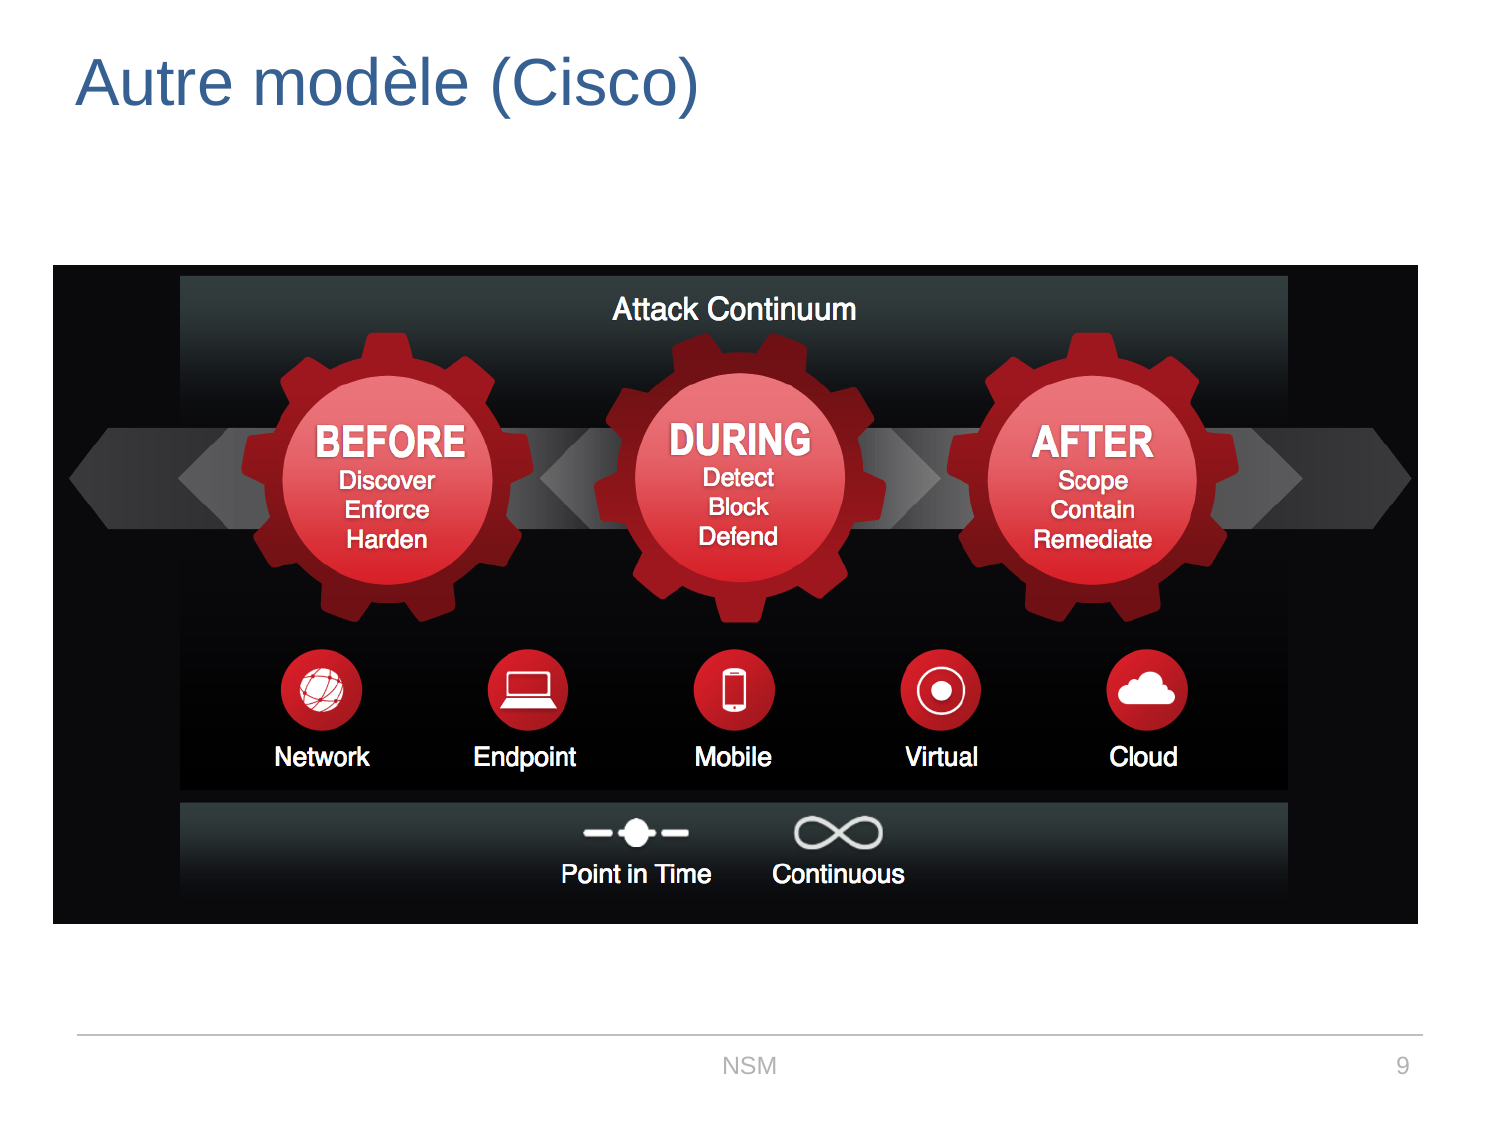

# Autre modèle (Cisco)
Your footer here
9